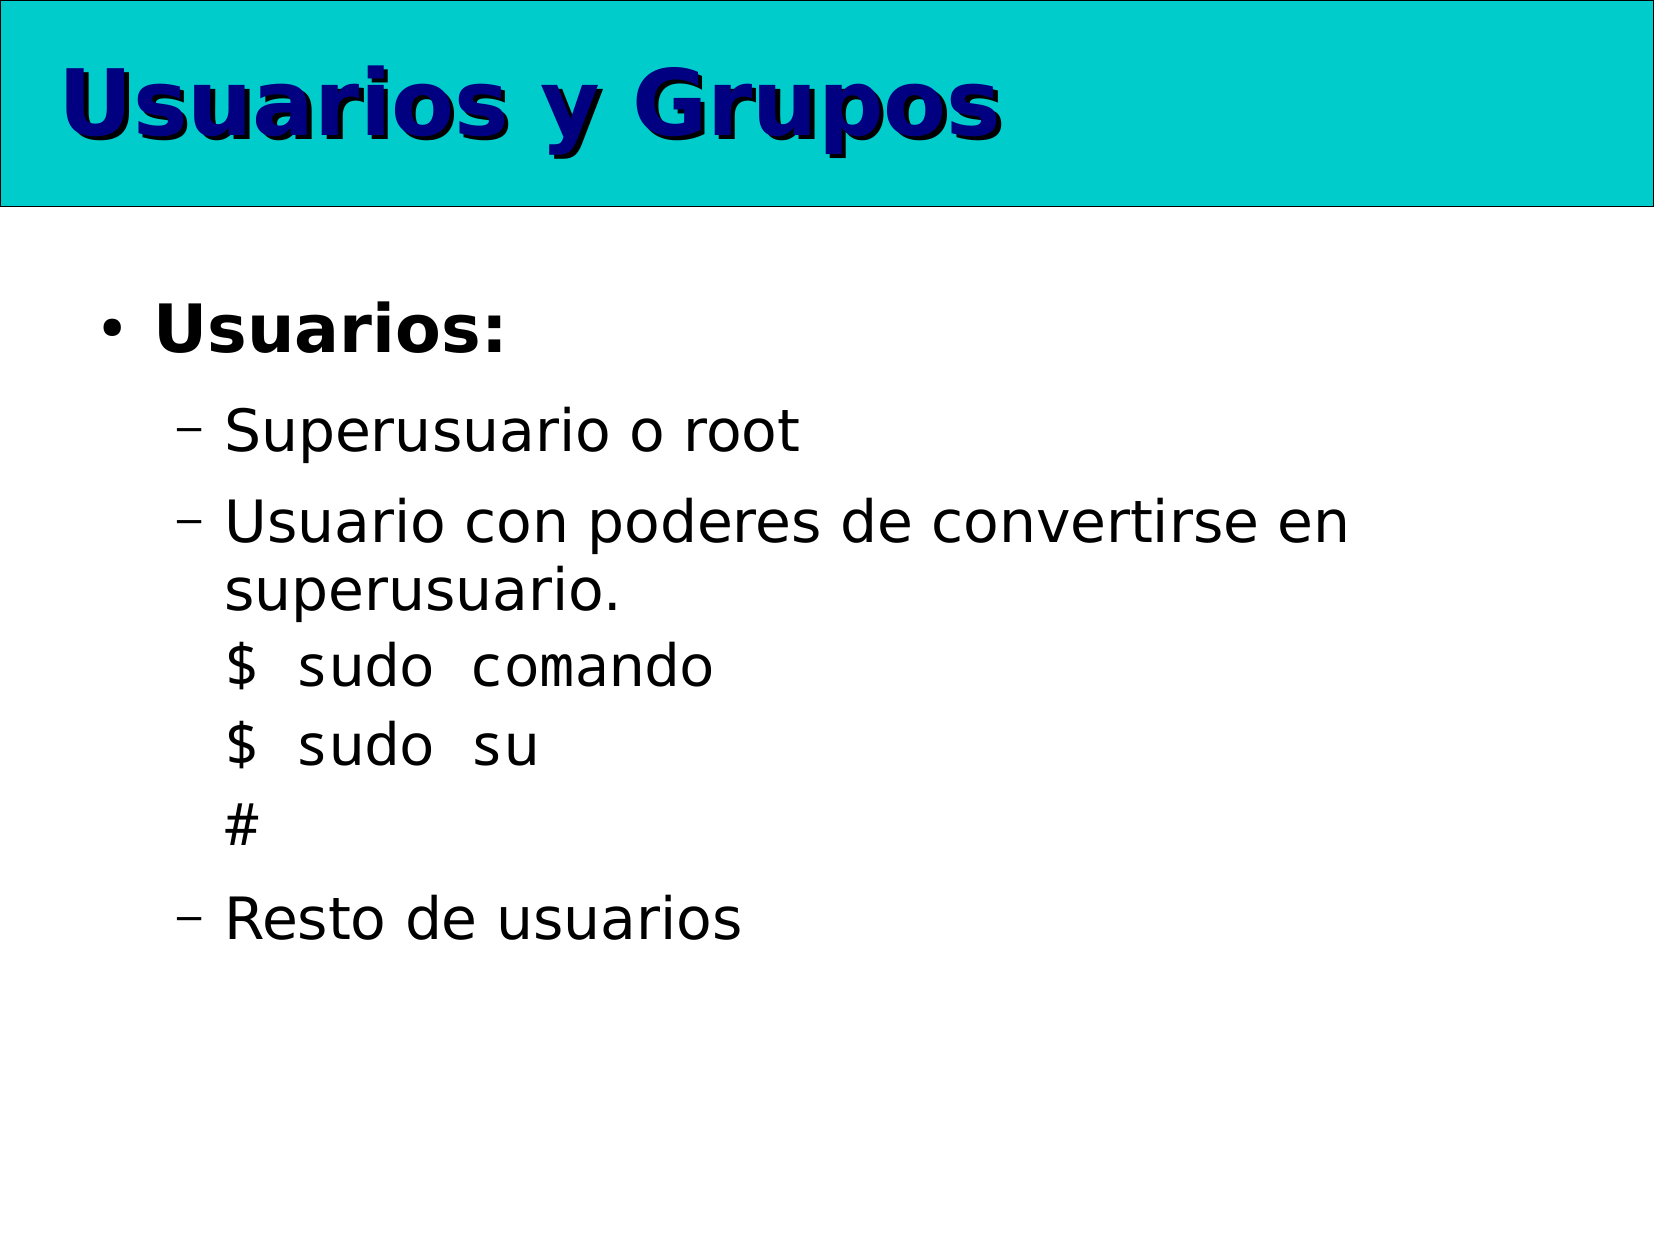

# Usuarios y Grupos
Usuarios:
Superusuario o root
Usuario con poderes de convertirse en superusuario.
$ sudo comando
$ sudo su
#
Resto de usuarios